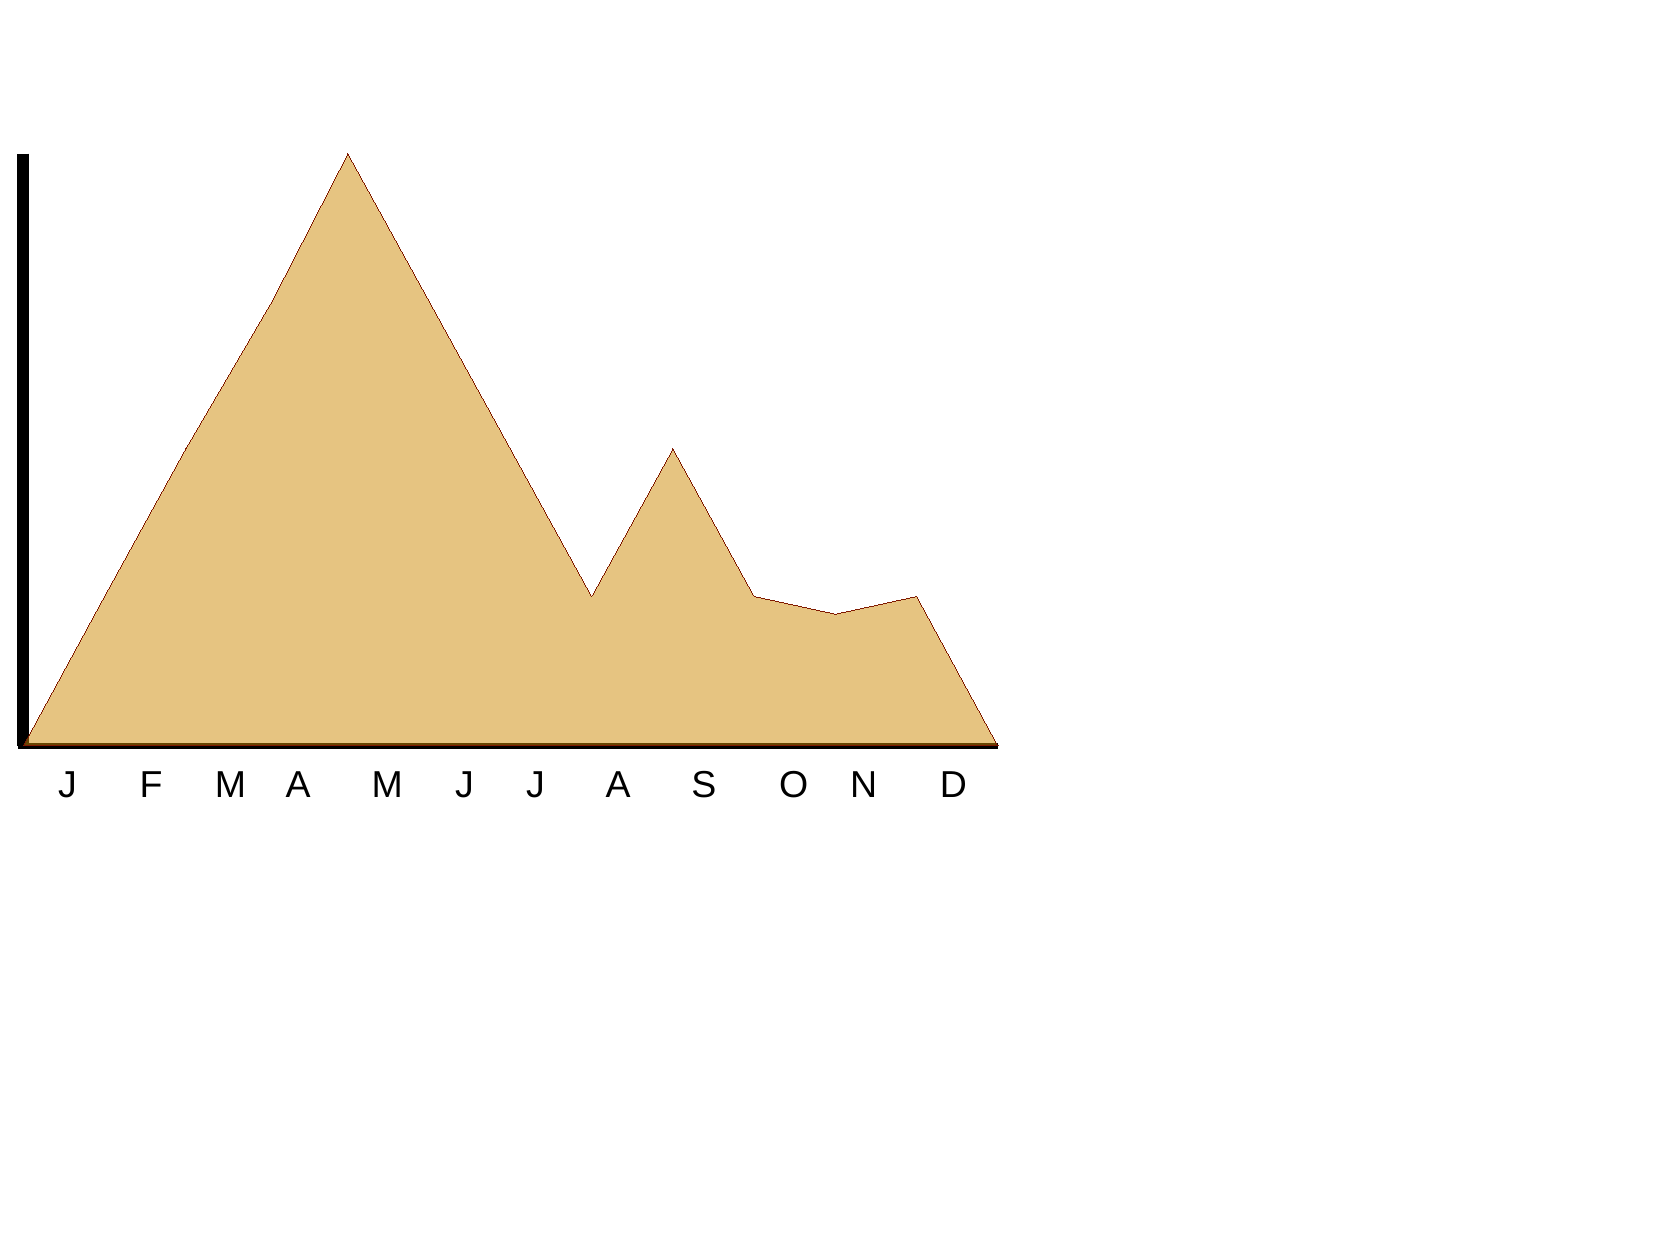

J F M A M J J A S O N D